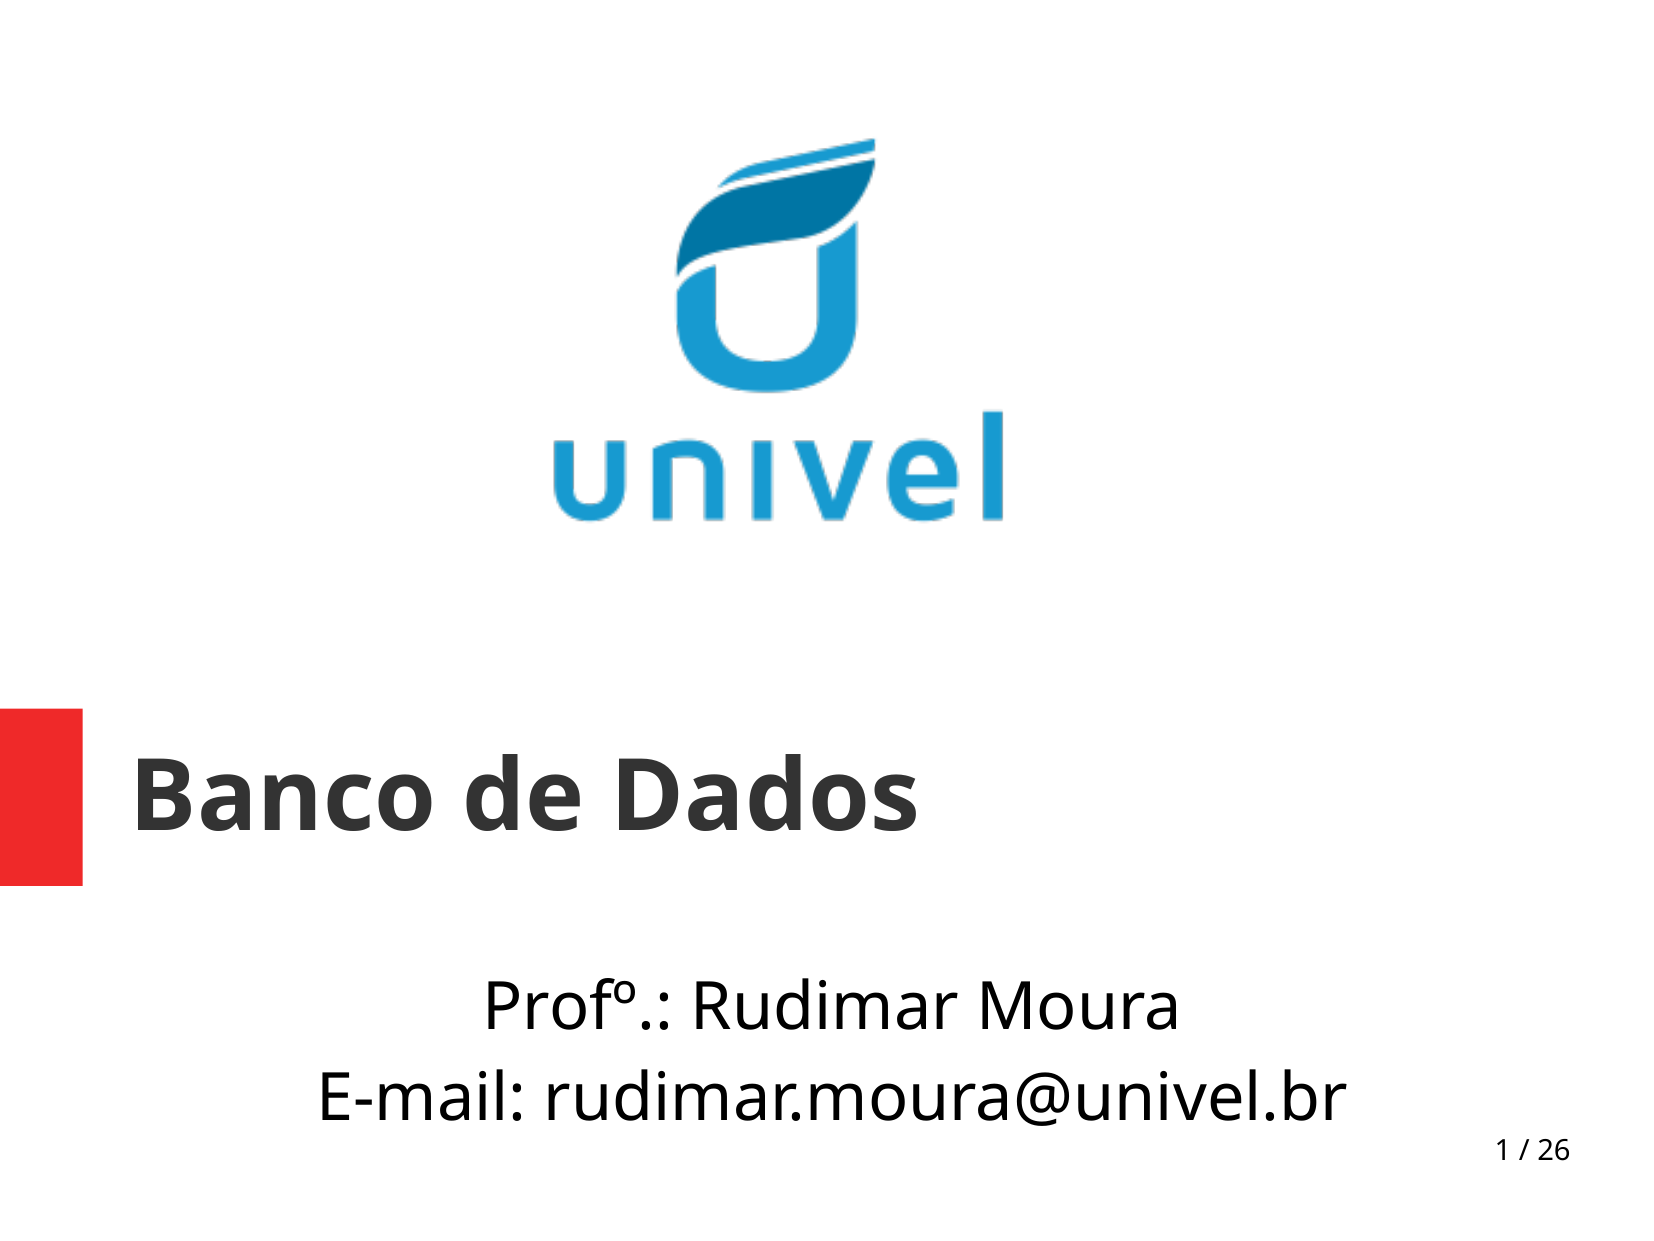

# Banco de Dados
Profº.: Rudimar Moura
E-mail: rudimar.moura@univel.br
1